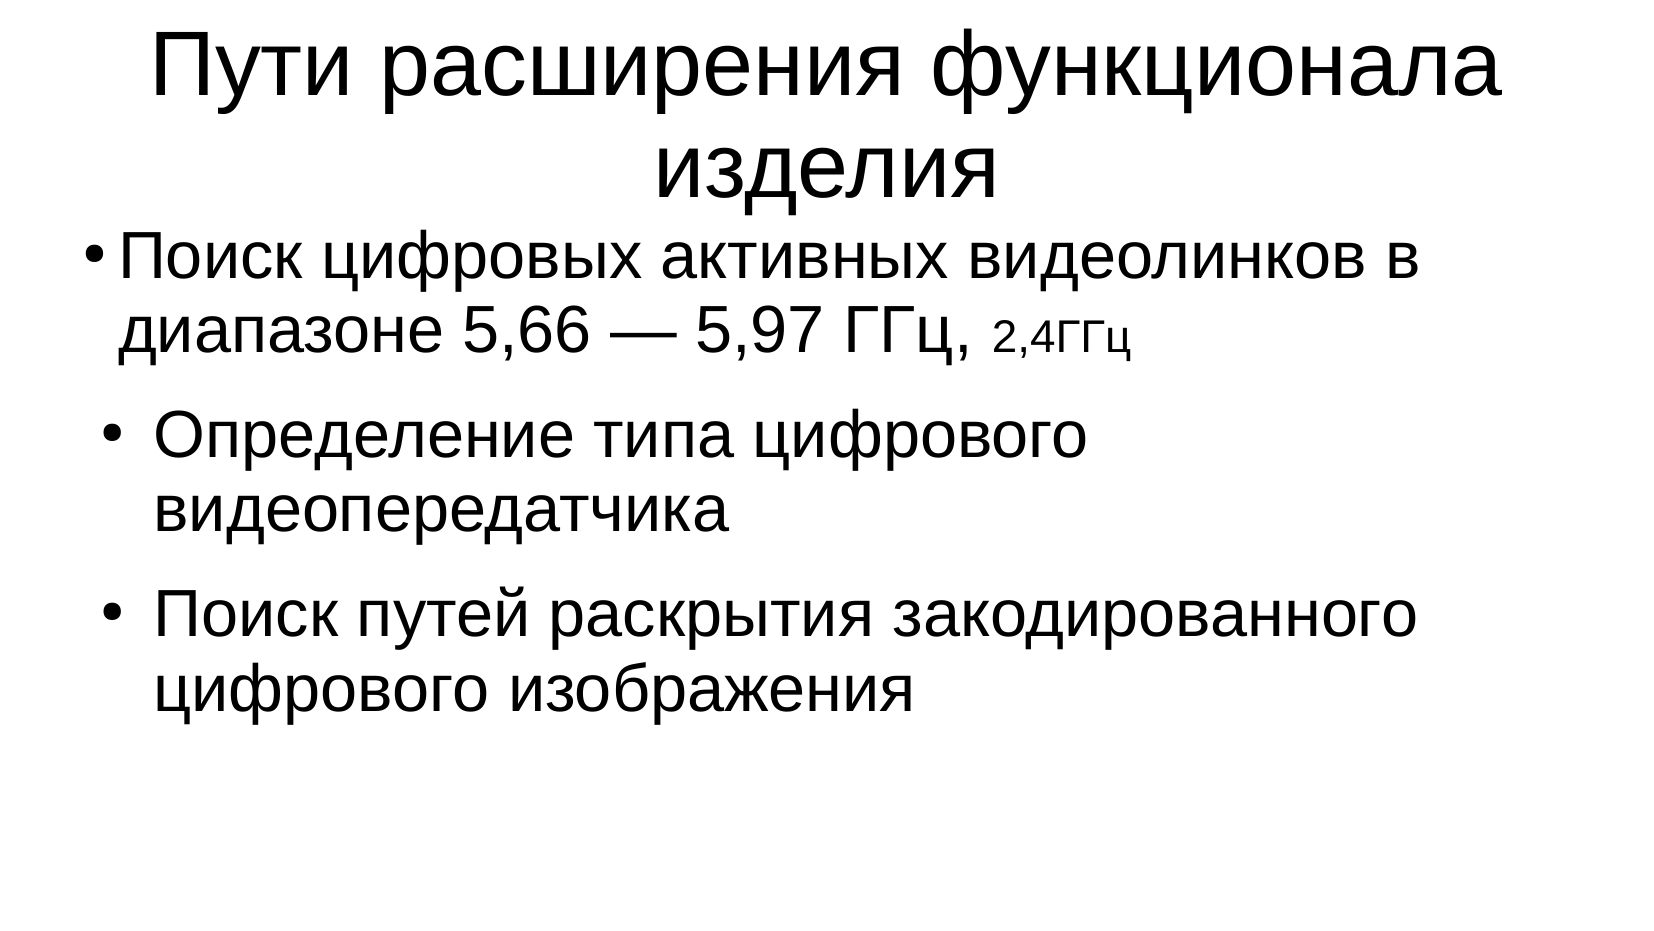

# Пути расширения функционала изделия
Поиск цифровых активных видеолинков в диапазоне 5,66 — 5,97 ГГц, 2,4ГГц
Определение типа цифрового видеопередатчика
Поиск путей раскрытия закодированного цифрового изображения